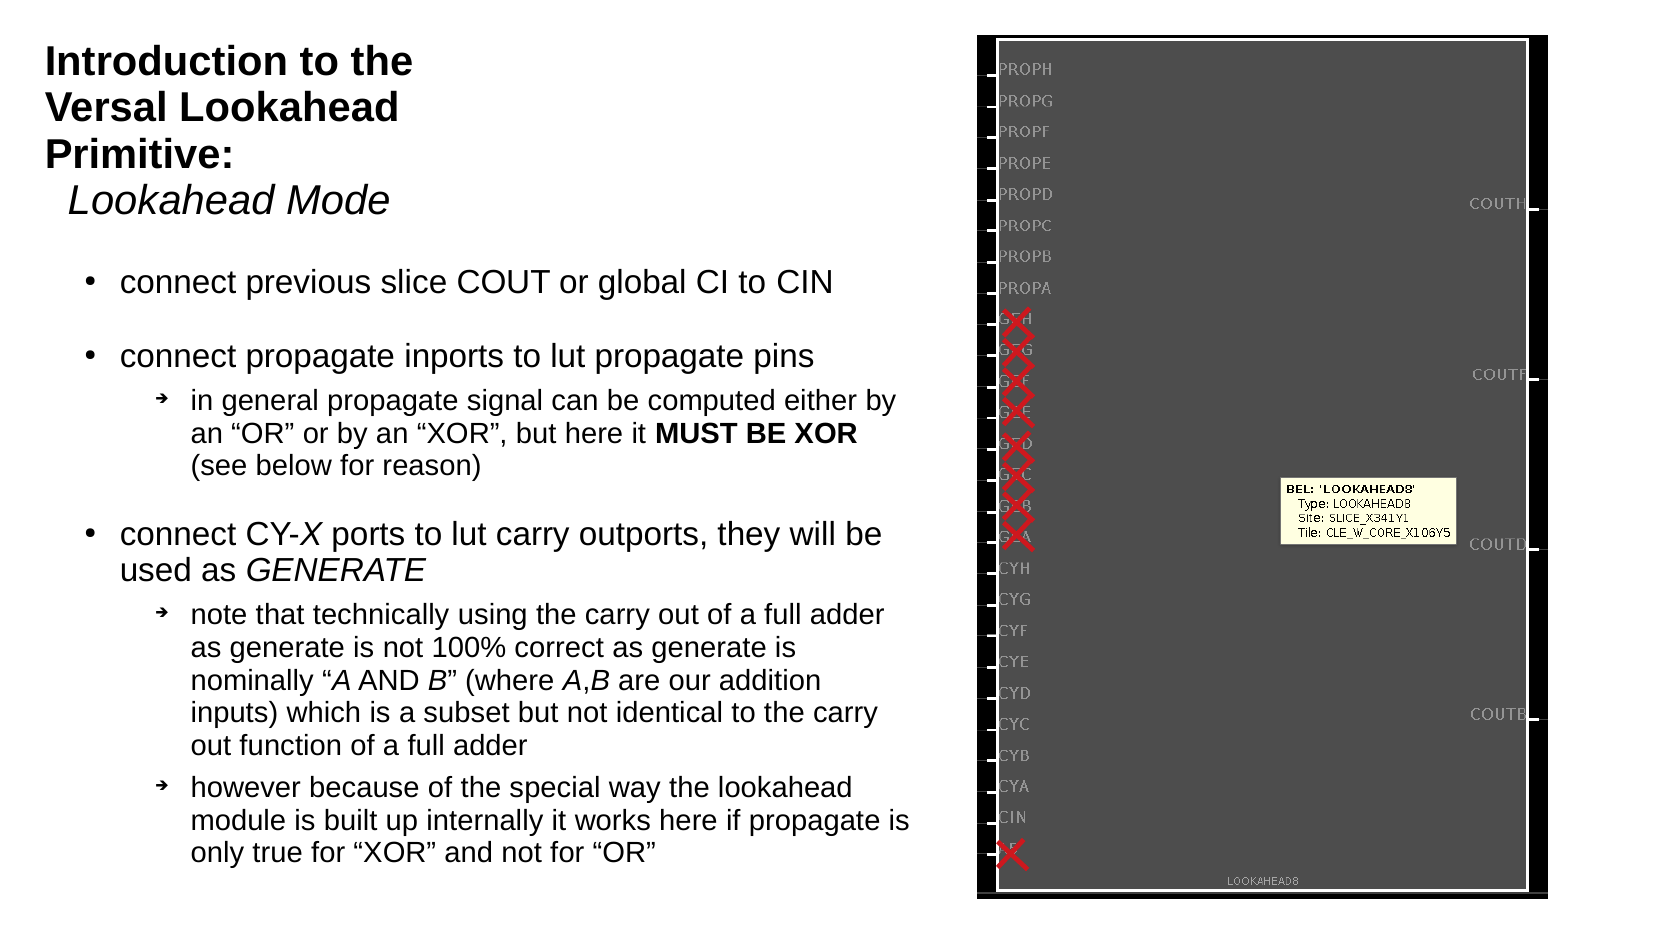

Introduction to the
Versal Lookahead Primitive:
 Lookahead Mode
connect previous slice COUT or global CI to CIN
connect propagate inports to lut propagate pins
in general propagate signal can be computed either by an “OR” or by an “XOR”, but here it MUST BE XOR (see below for reason)
connect CY-X ports to lut carry outports, they will be used as GENERATE
note that technically using the carry out of a full adder as generate is not 100% correct as generate is nominally “A AND B” (where A,B are our addition inputs) which is a subset but not identical to the carry out function of a full adder
however because of the special way the lookahead module is built up internally it works here if propagate is only true for “XOR” and not for “OR”